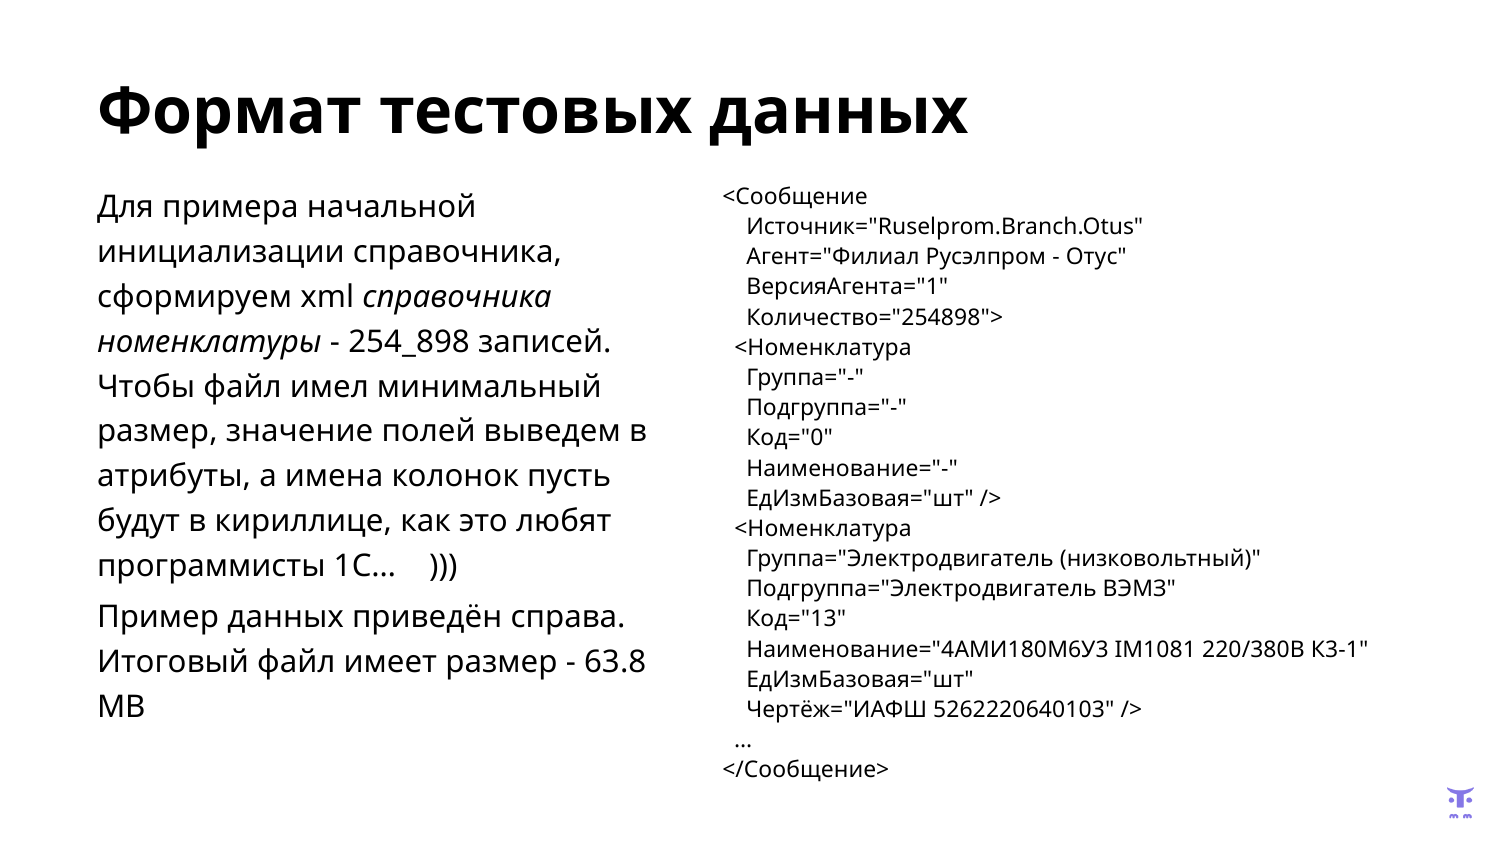

# Формат тестовых данных
Для примера начальной инициализации справочника, сформируем xml справочника номенклатуры - 254_898 записей. Чтобы файл имел минимальный размер, значение полей выведем в атрибуты, а имена колонок пусть будут в кириллице, как это любят программисты 1С… )))
Пример данных приведён справа. Итоговый файл имеет размер - 63.8 MB
<Сообщение
 Источник="Ruselprom.Branch.Otus"
 Агент="Филиал Русэлпром - Отус"
 ВерсияАгента="1"
 Количество="254898">
 <Номенклатура
 Группа="-"
 Подгруппа="-"
 Код="0"
 Наименование="-"
 ЕдИзмБазовая="шт" />
 <Номенклатура
 Группа="Электродвигатель (низковольтный)"
 Подгруппа="Электродвигатель ВЭМЗ"
 Код="13"
 Наименование="4АМИ180М6У3 IМ1081 220/380В К3-1"
 ЕдИзмБазовая="шт"
 Чертёж="ИАФШ 5262220640103" />
 …
</Сообщение>